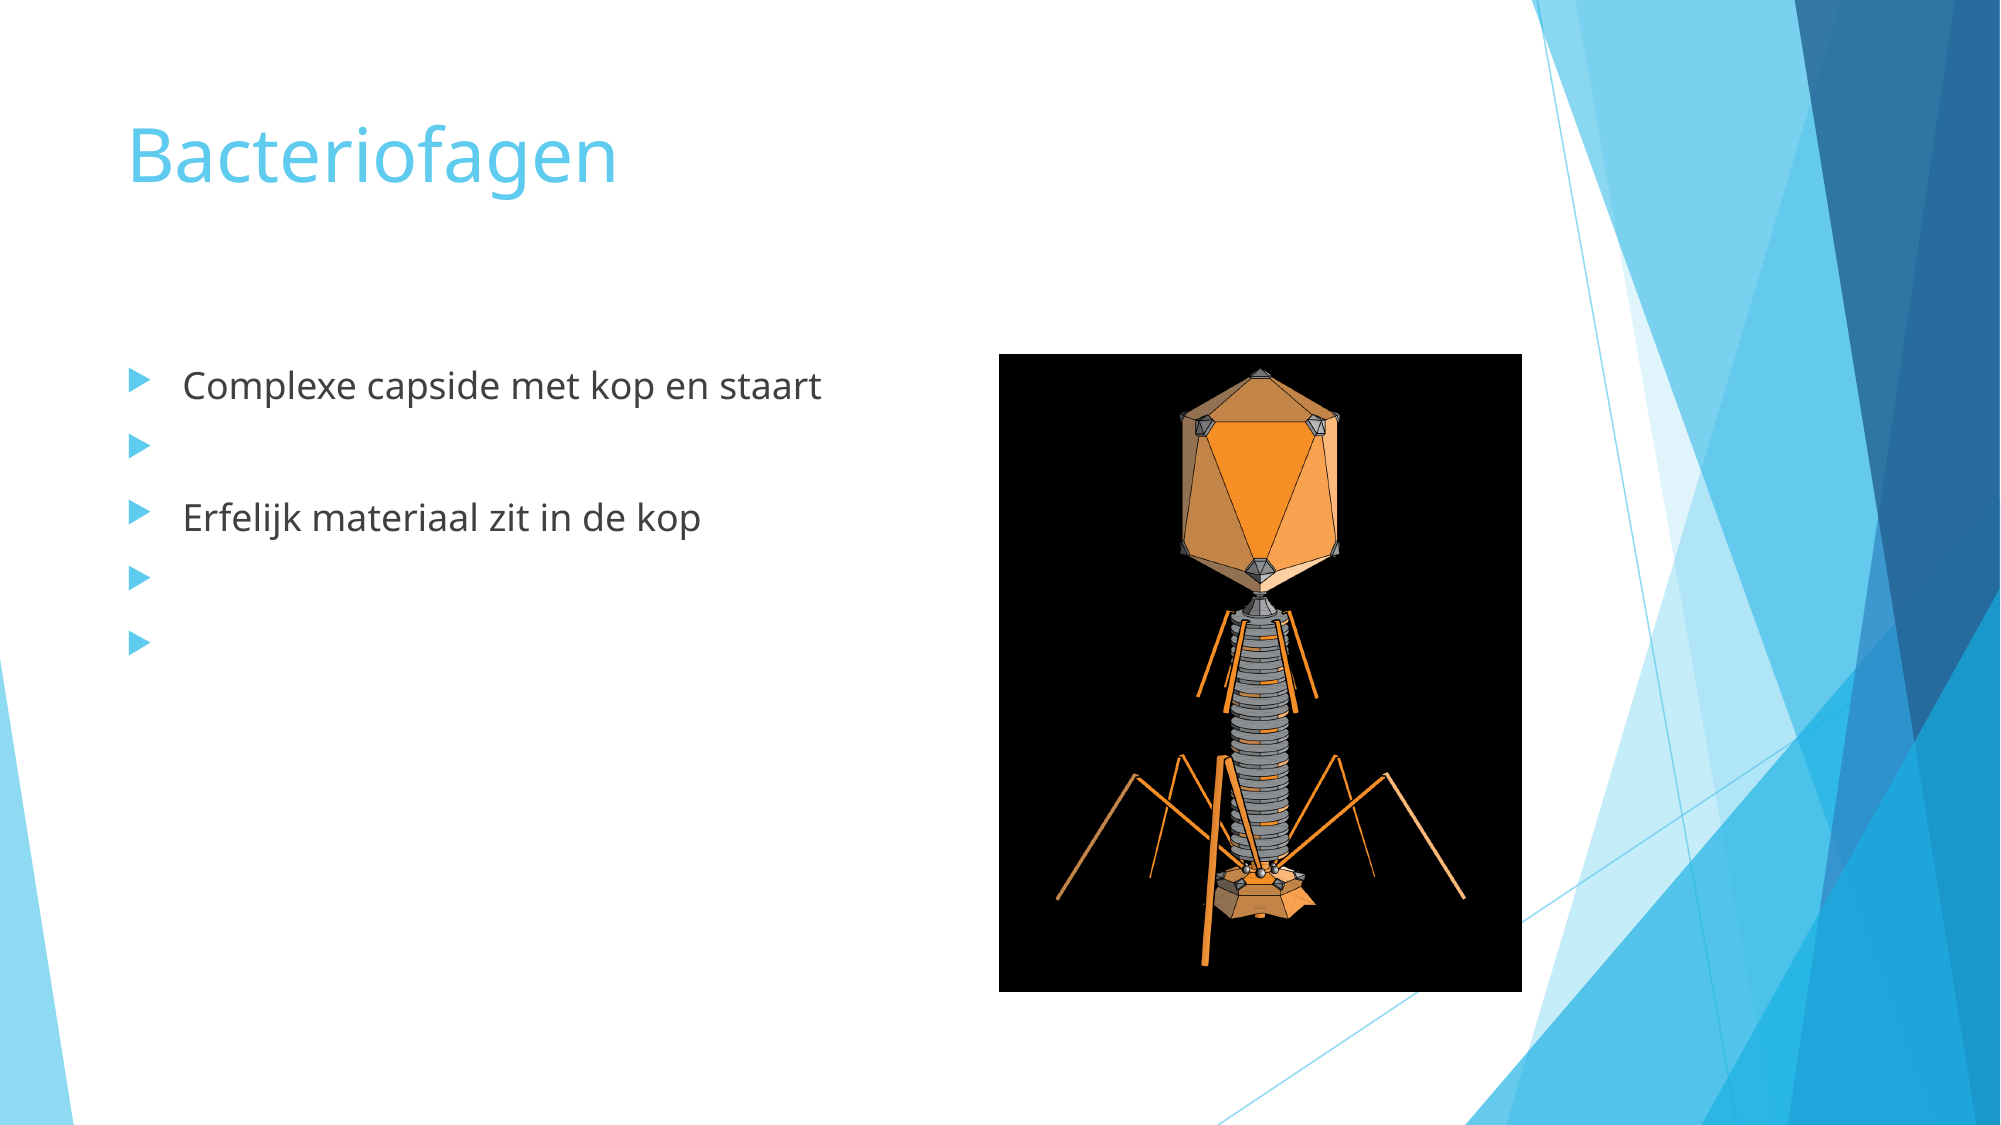

# Bacteriofagen
Complexe capside met kop en staart
Erfelijk materiaal zit in de kop